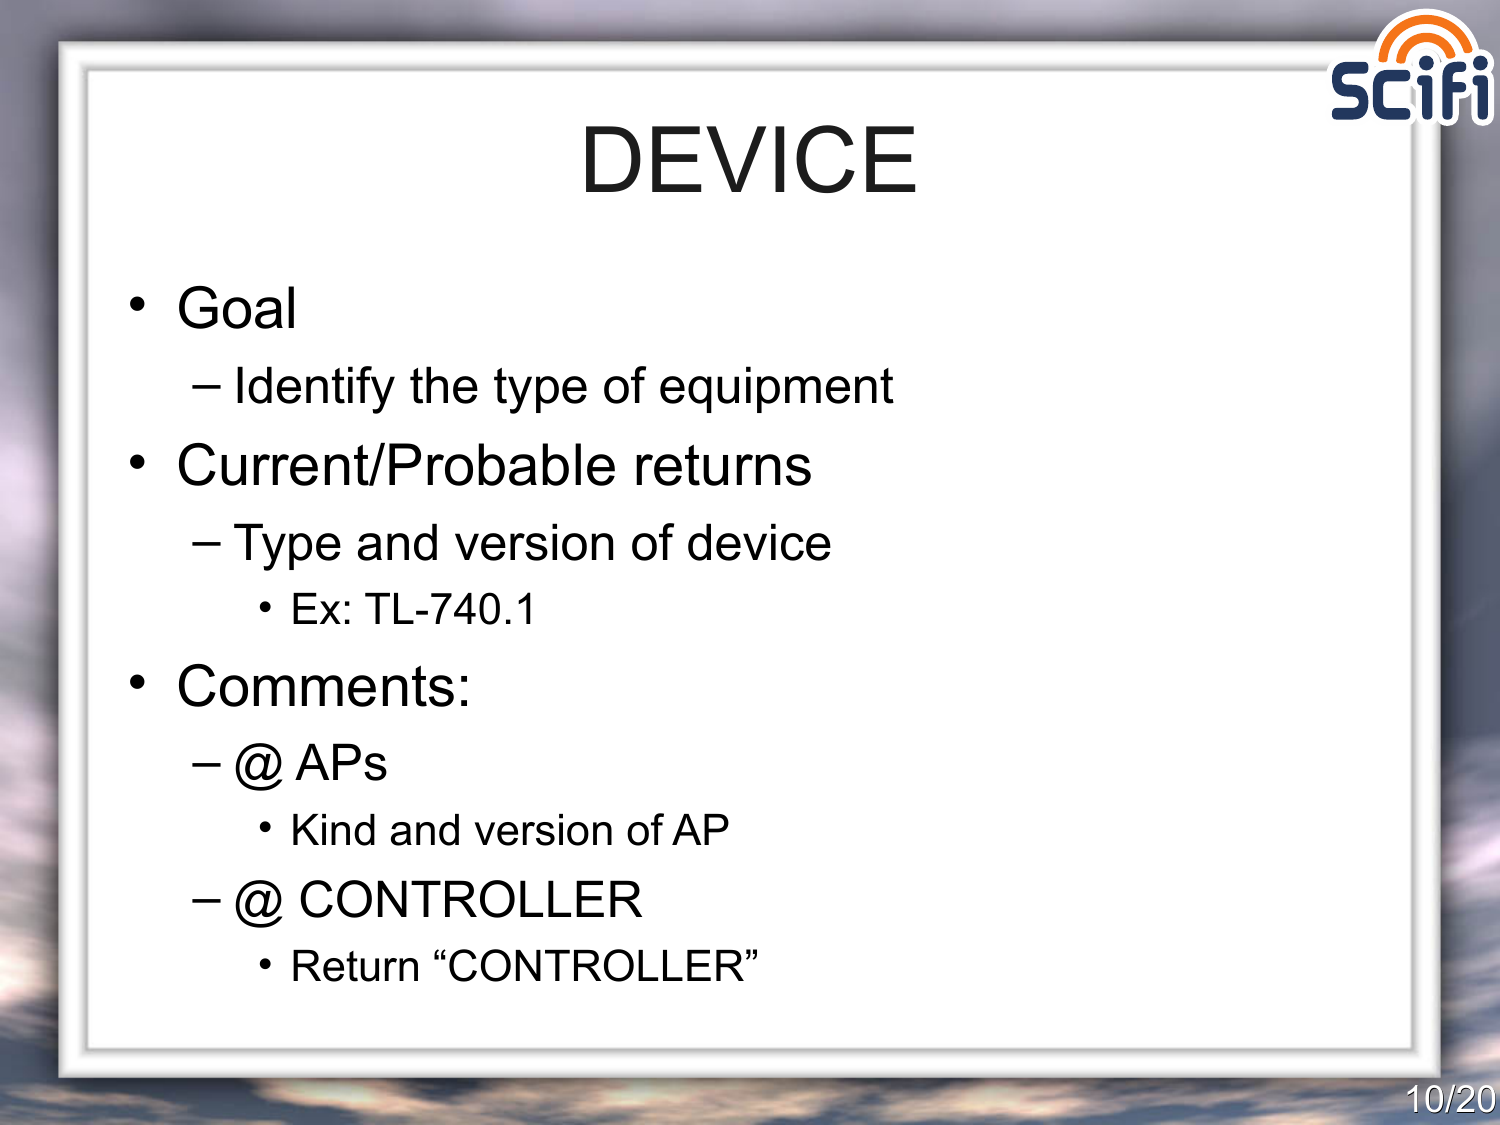

# DEVICE
Goal
Identify the type of equipment
Current/Probable returns
Type and version of device
Ex: TL-740.1
Comments:
@ APs
Kind and version of AP
@ CONTROLLER
Return “CONTROLLER”